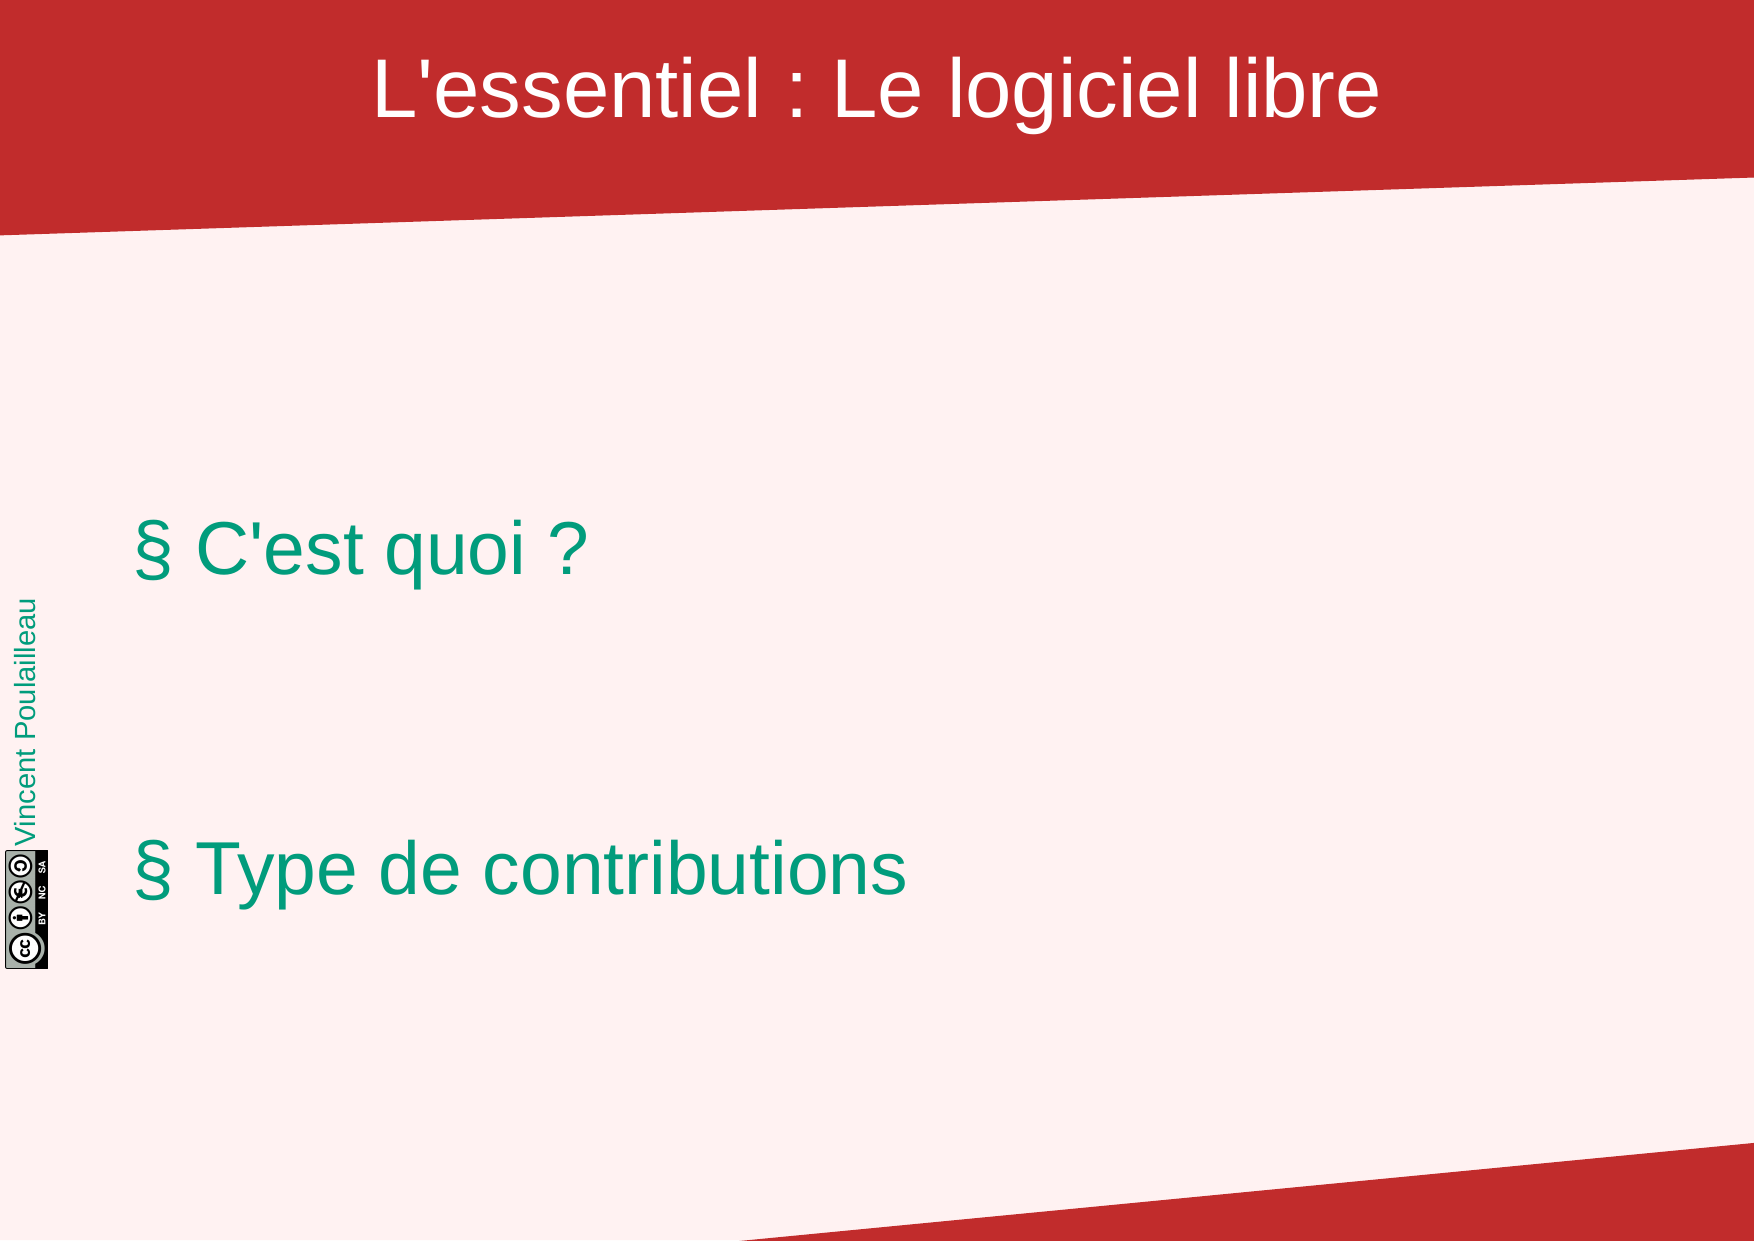

L'essentiel : Le logiciel libre
§ C'est quoi ?
§ Type de contributions
© 2019 Vincent Poulailleau